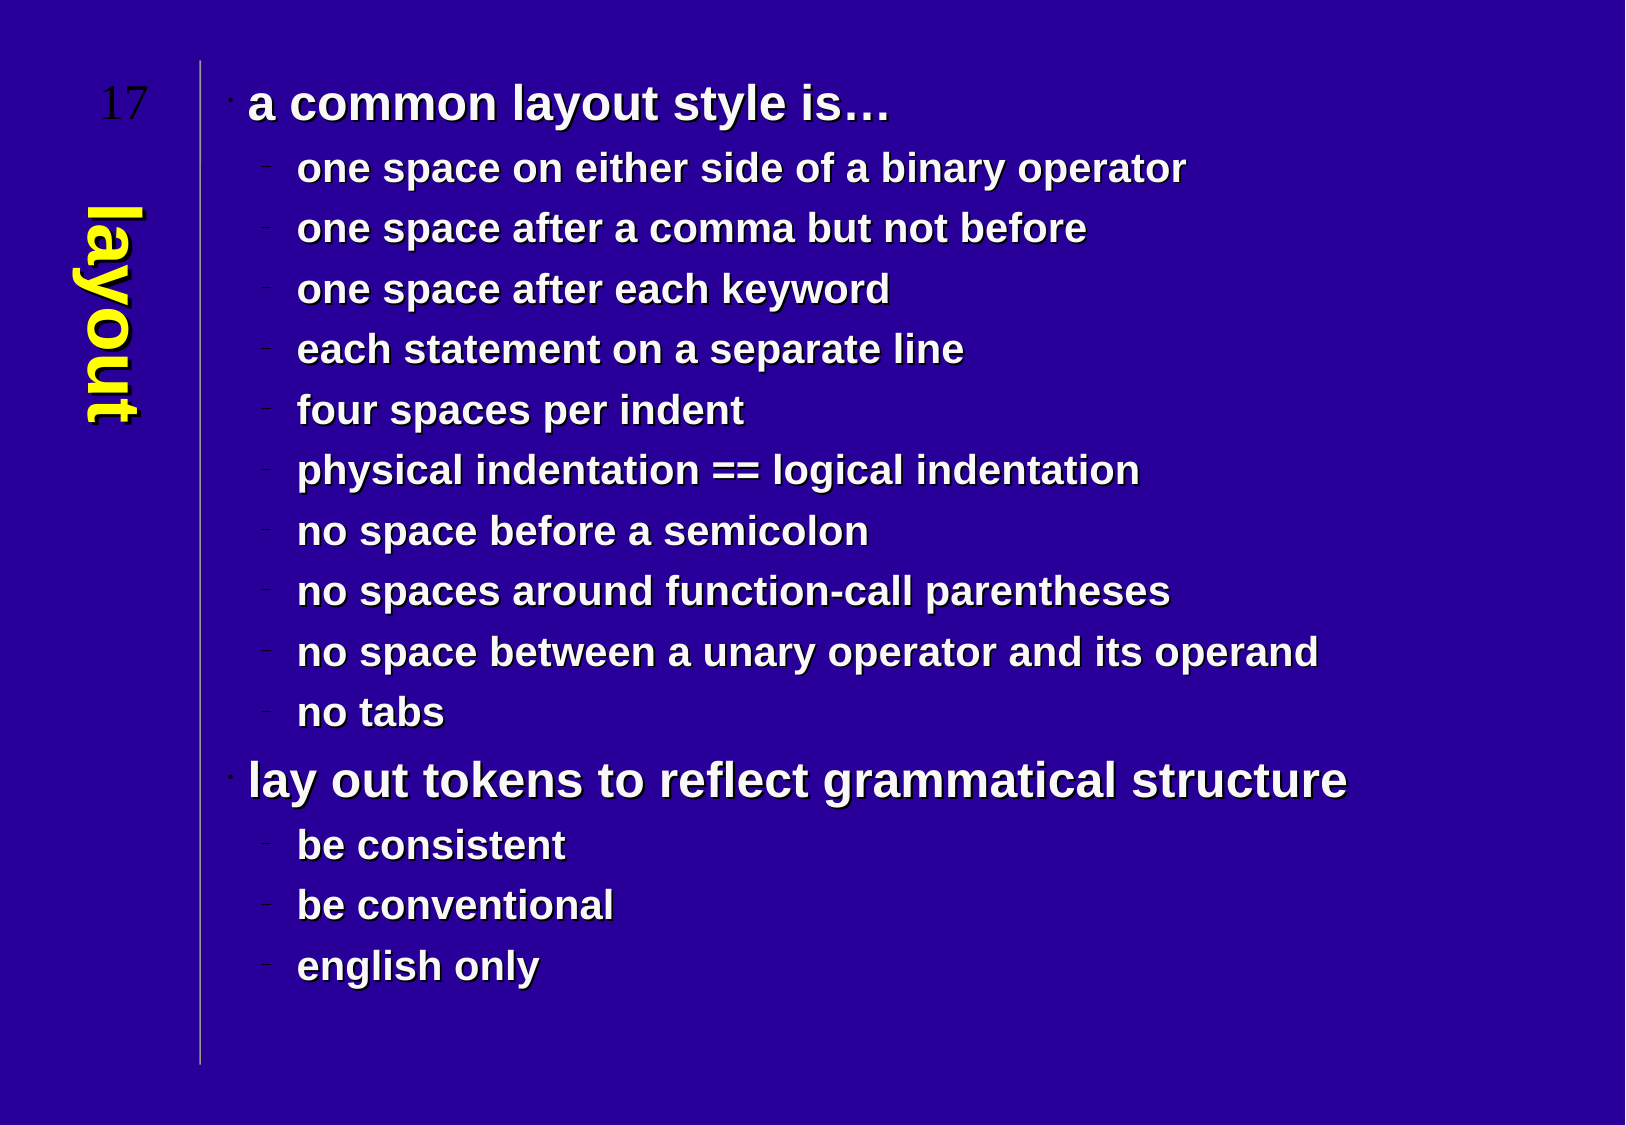

17
 a common layout style is…
one space on either side of a binary operator
one space after a comma but not before
one space after each keyword
each statement on a separate line
four spaces per indent
physical indentation == logical indentation
no space before a semicolon
no spaces around function-call parentheses
no space between a unary operator and its operand
no tabs
 lay out tokens to reflect grammatical structure
be consistent
be conventional
english only
# layout